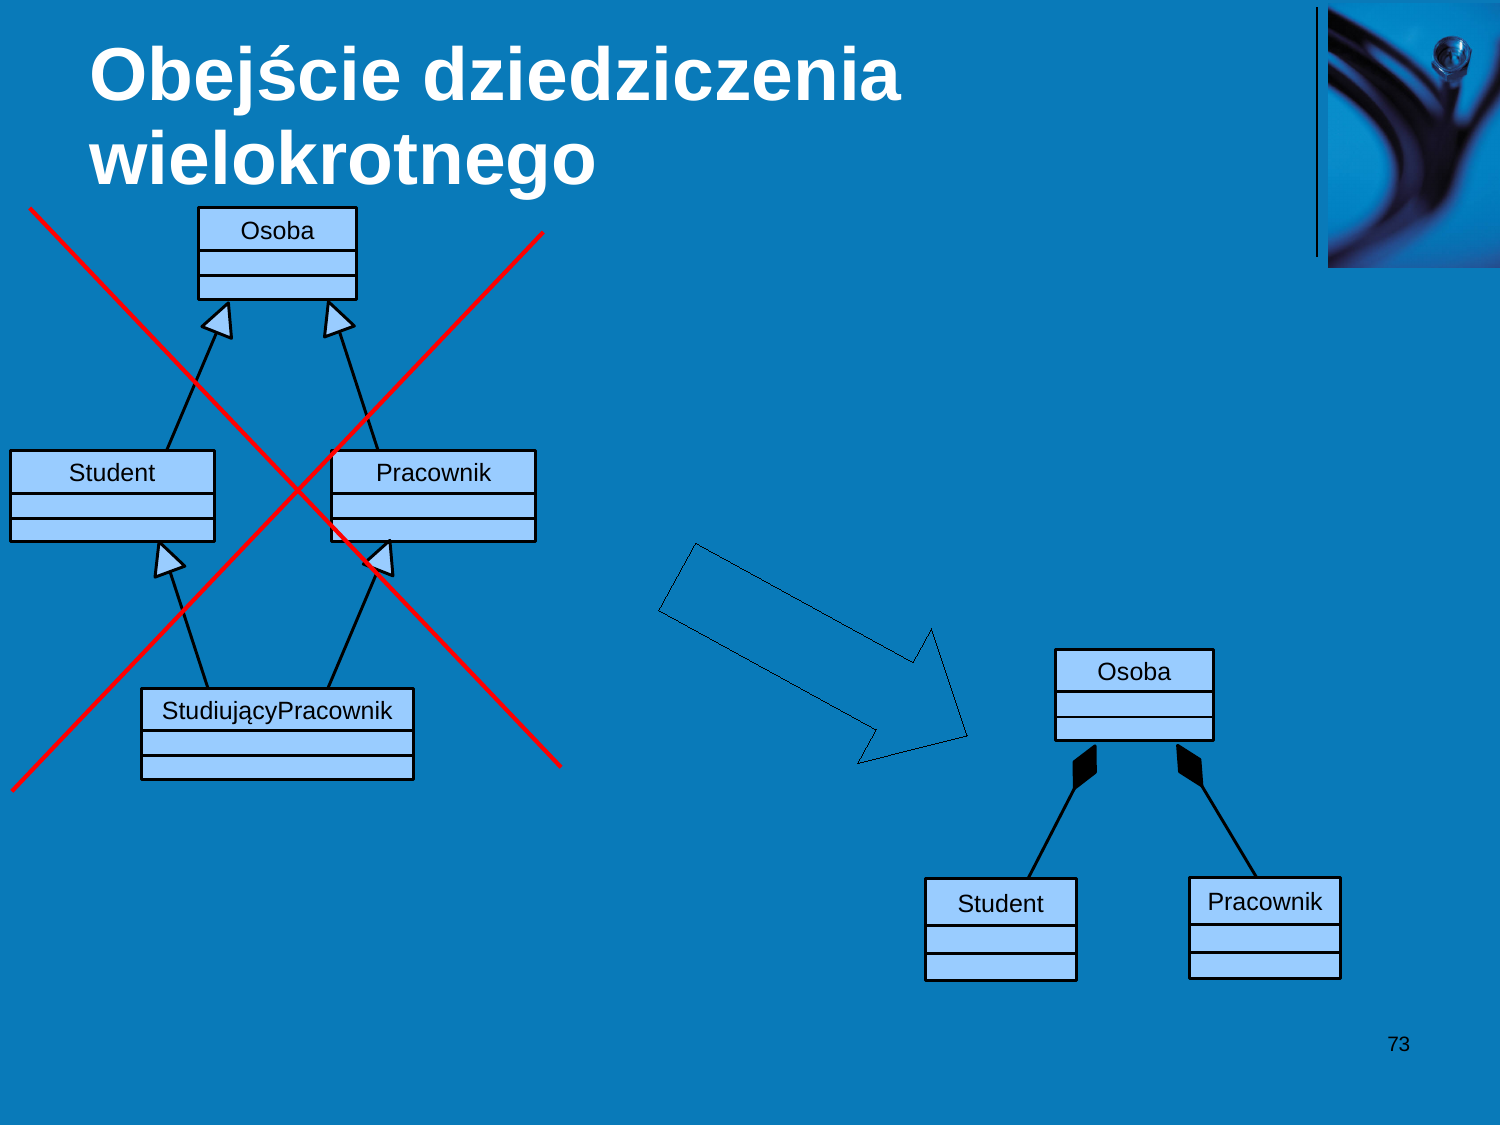

# Obejście dziedziczenia wielokrotnego
Osoba
Student
Pracownik
StudiującyPracownik
Osoba
Pracownik
Student
73